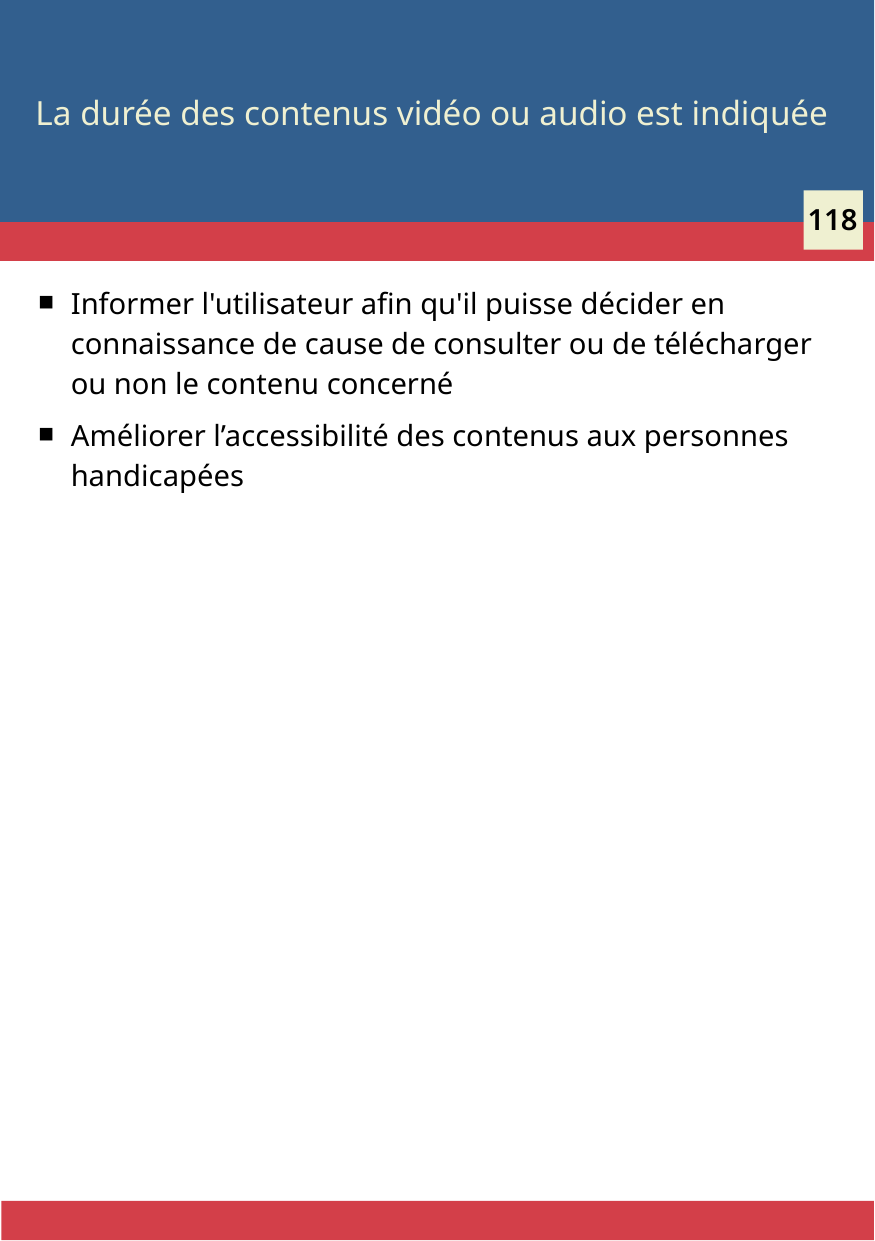

# La durée des contenus vidéo ou audio est indiquée
118
Informer l'utilisateur afin qu'il puisse décider en connaissance de cause de consulter ou de télécharger ou non le contenu concerné
Améliorer l’accessibilité des contenus aux personnes handicapées